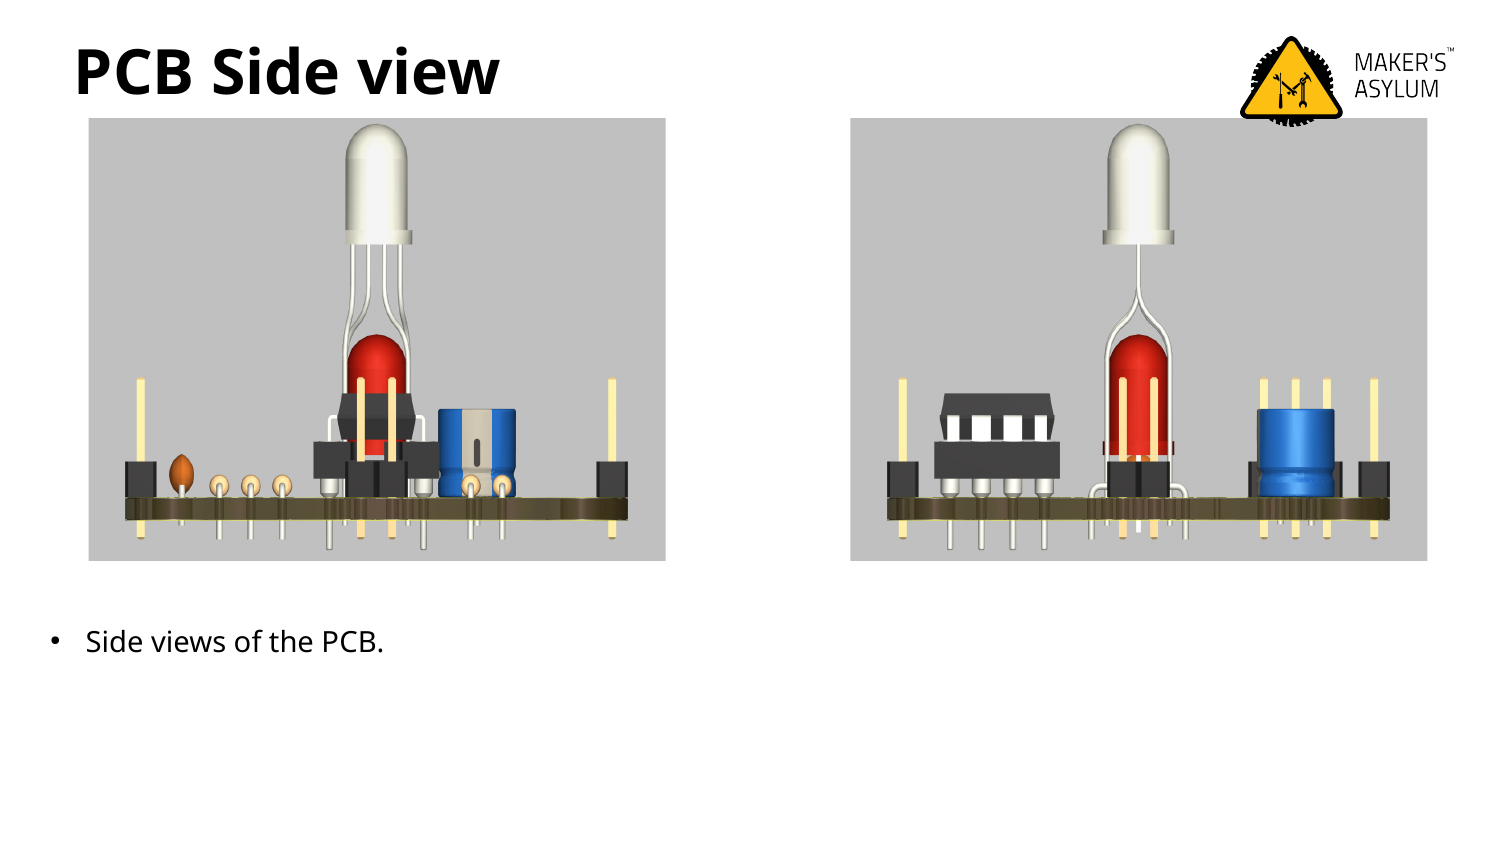

PCB Side view
Side views of the PCB.